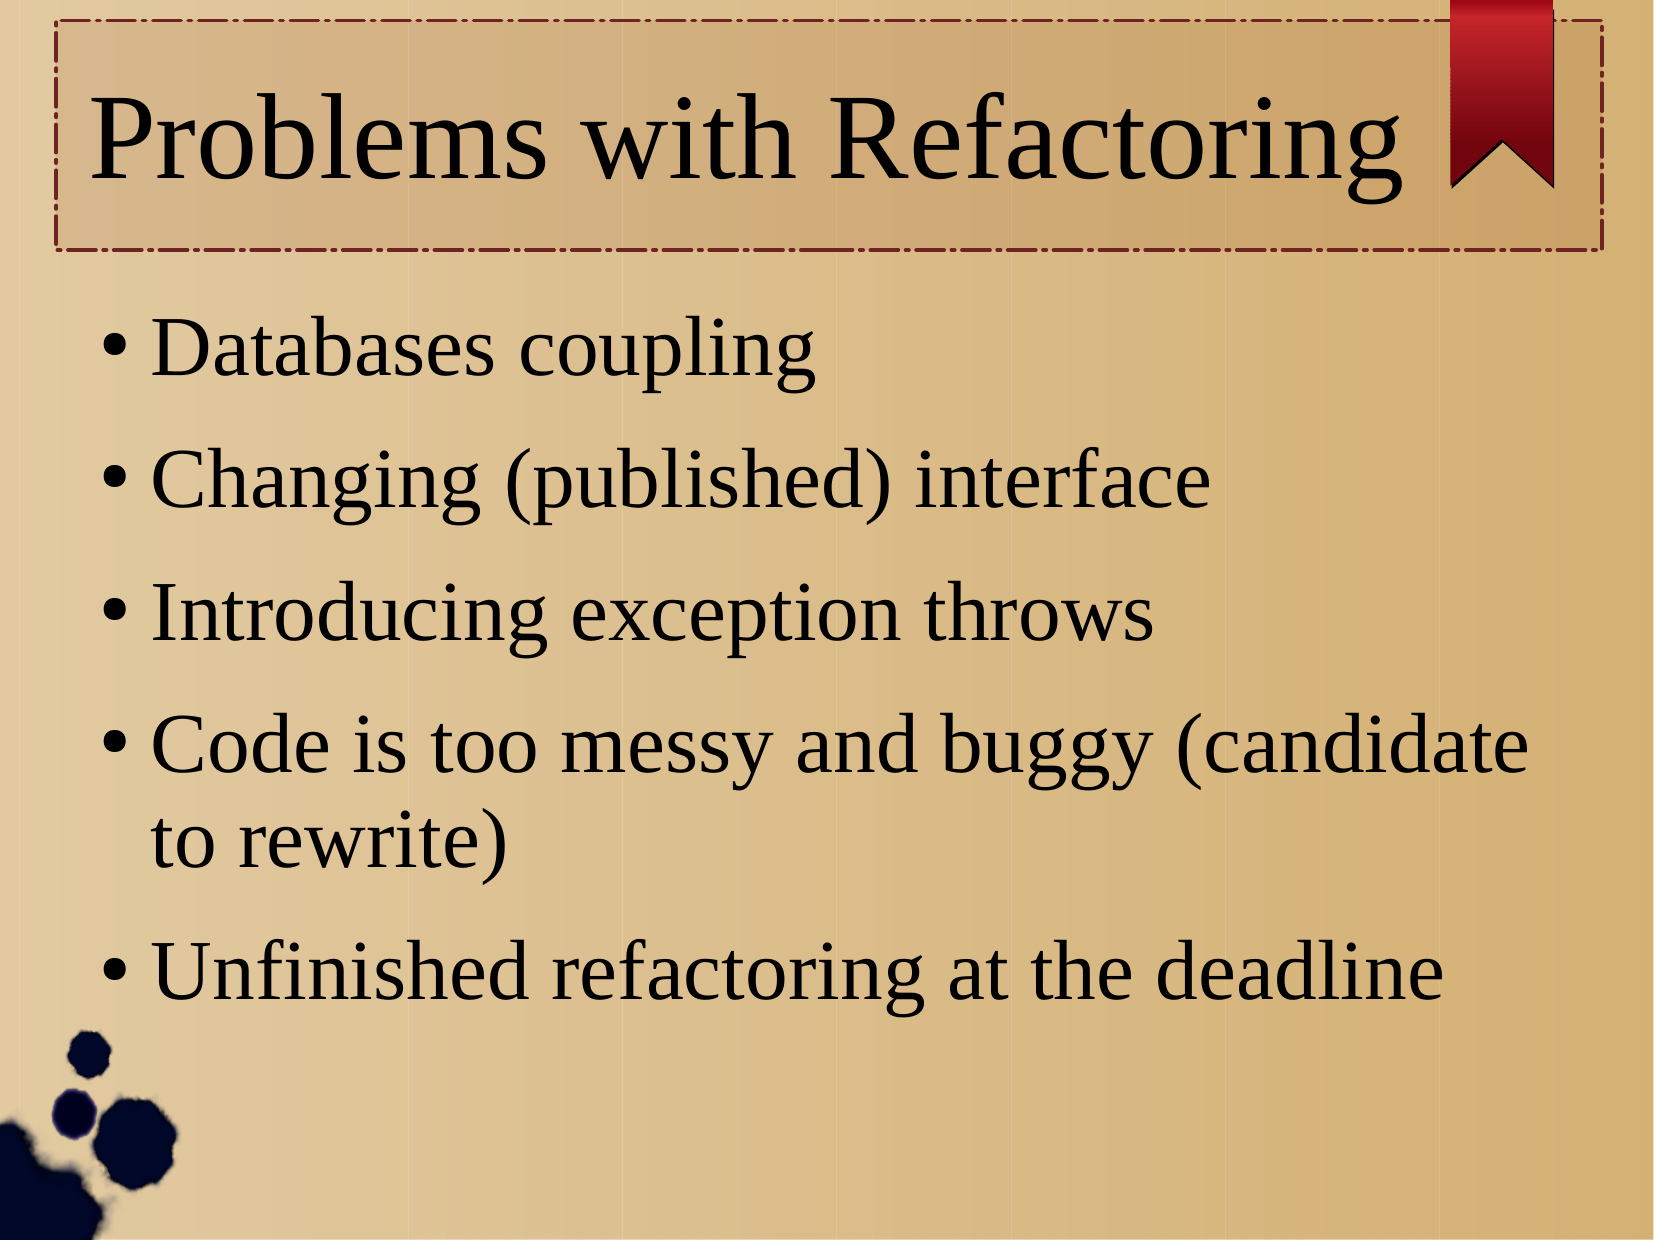

# Problems with Refactoring
Databases coupling
Changing (published) interface
Introducing exception throws
Code is too messy and buggy (candidate to rewrite)
Unfinished refactoring at the deadline